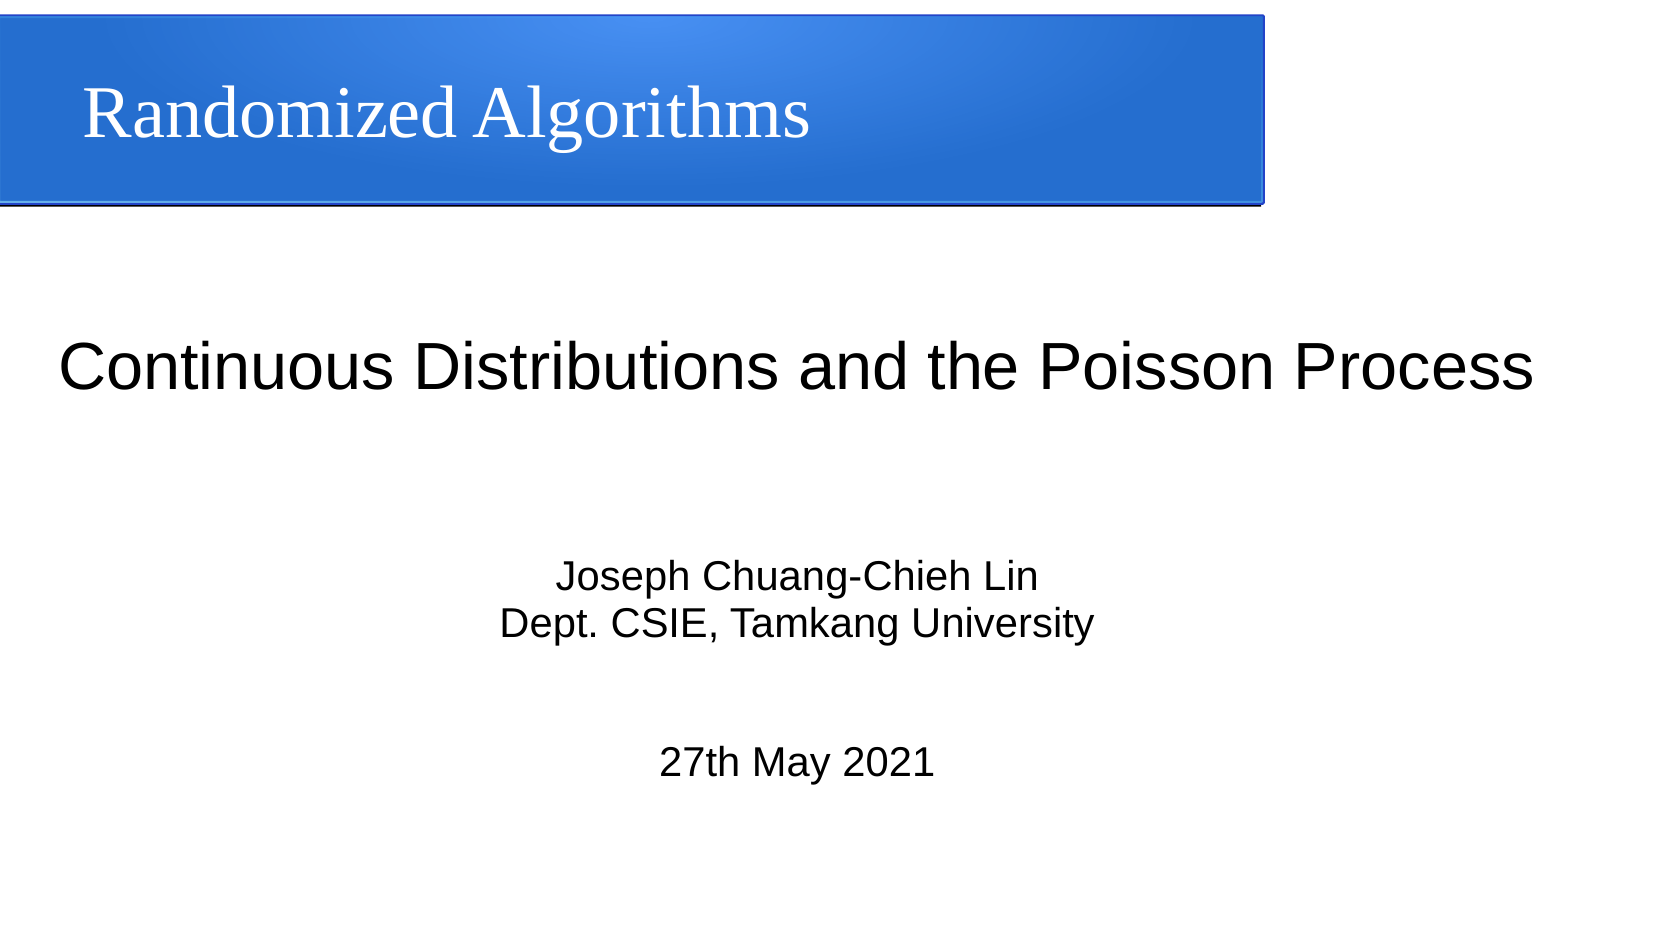

# Randomized Algorithms
Continuous Distributions and the Poisson Process
Joseph Chuang-Chieh Lin
Dept. CSIE, Tamkang University
27th May 2021